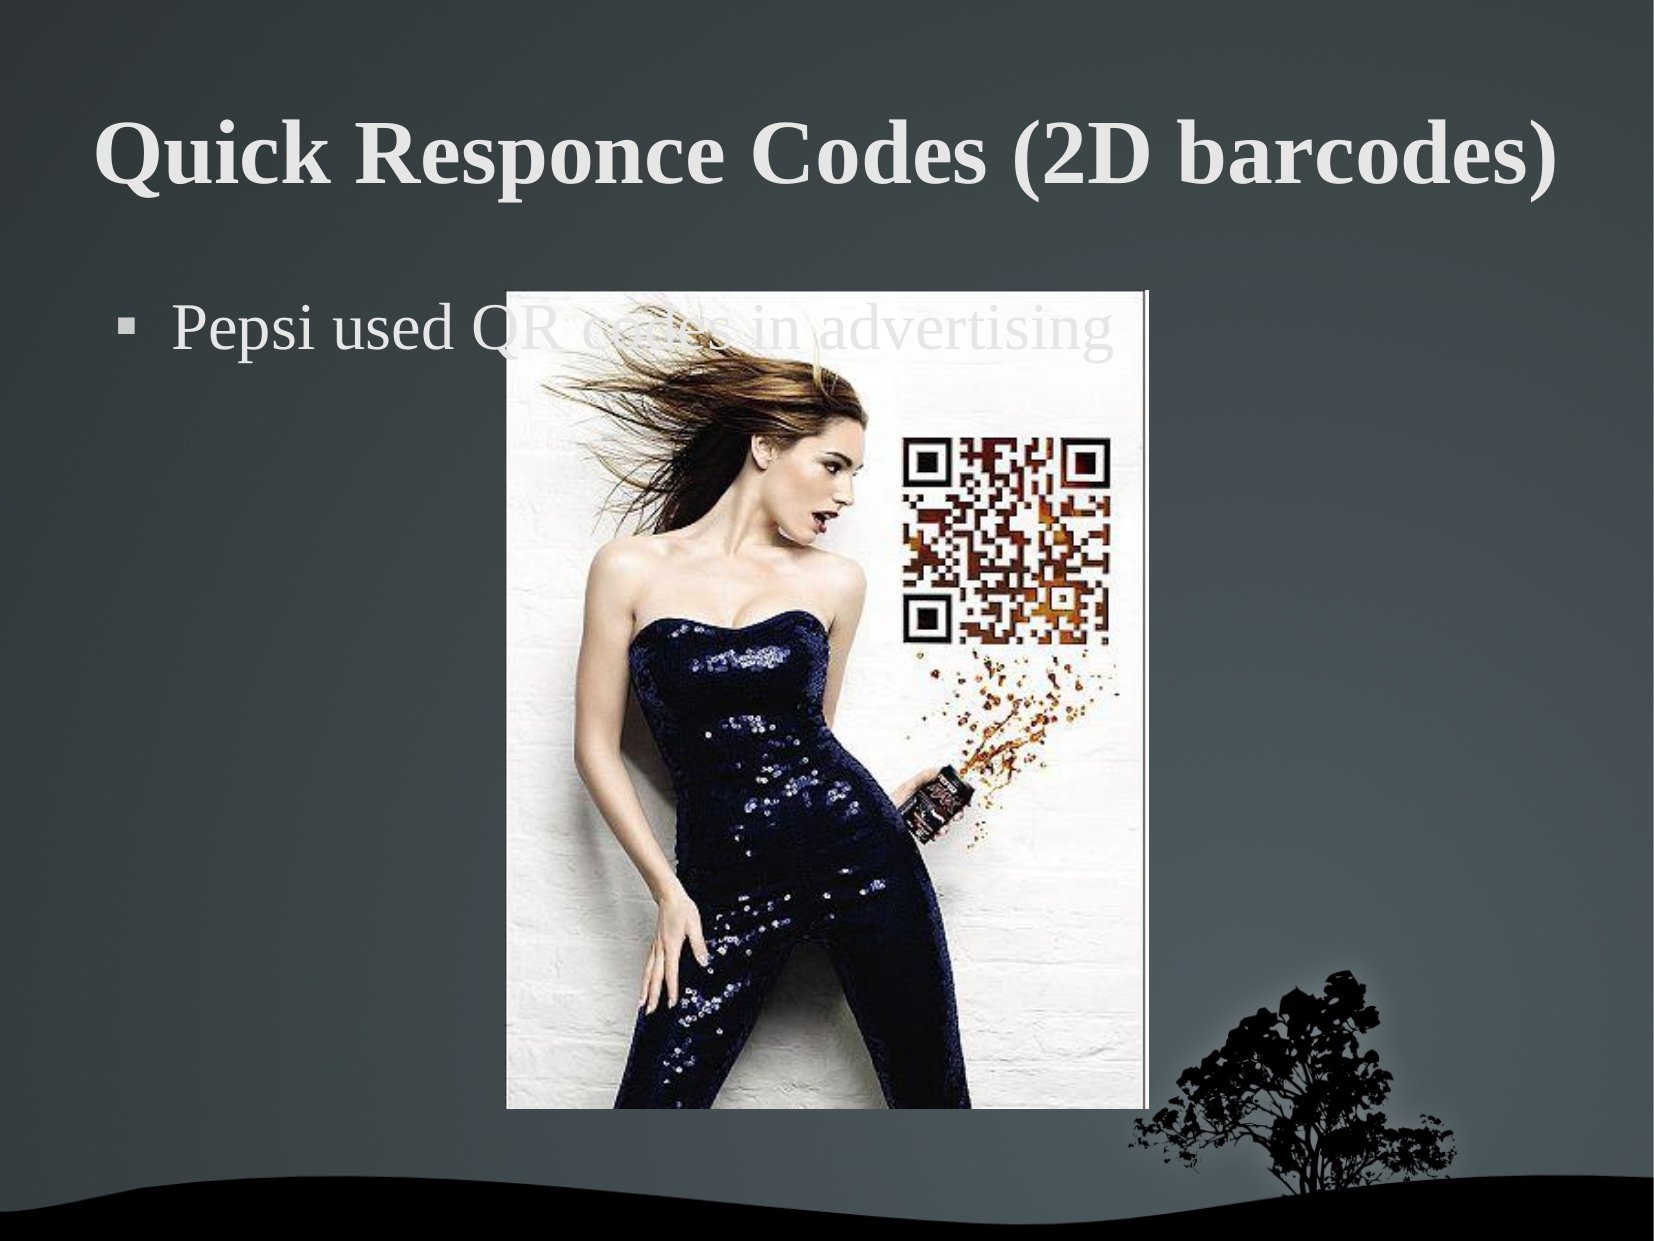

# Quick Responce Codes (2D barcodes)
Pepsi used QR codes in advertising